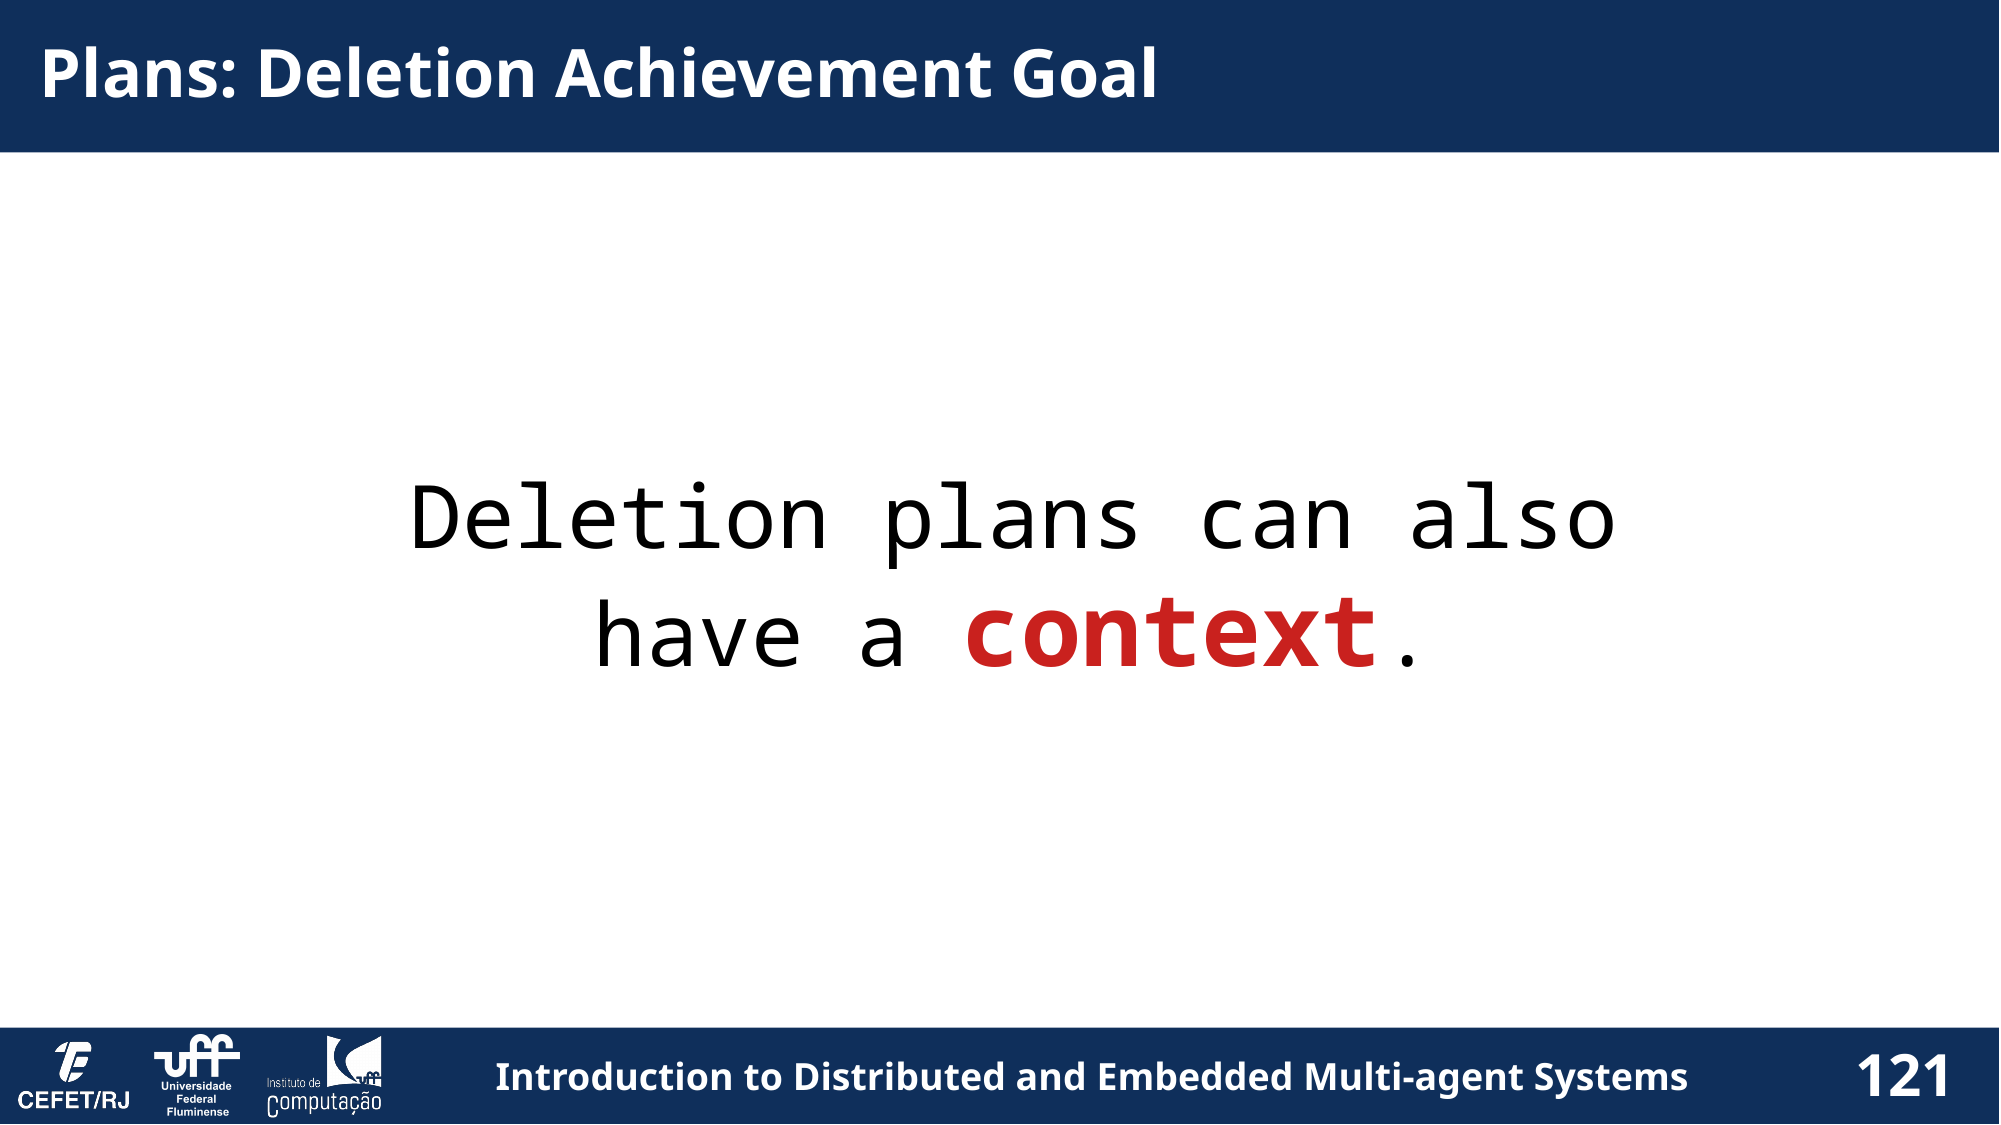

Plans: Deletion Achievement Goal
Deletion plans can also have a context.